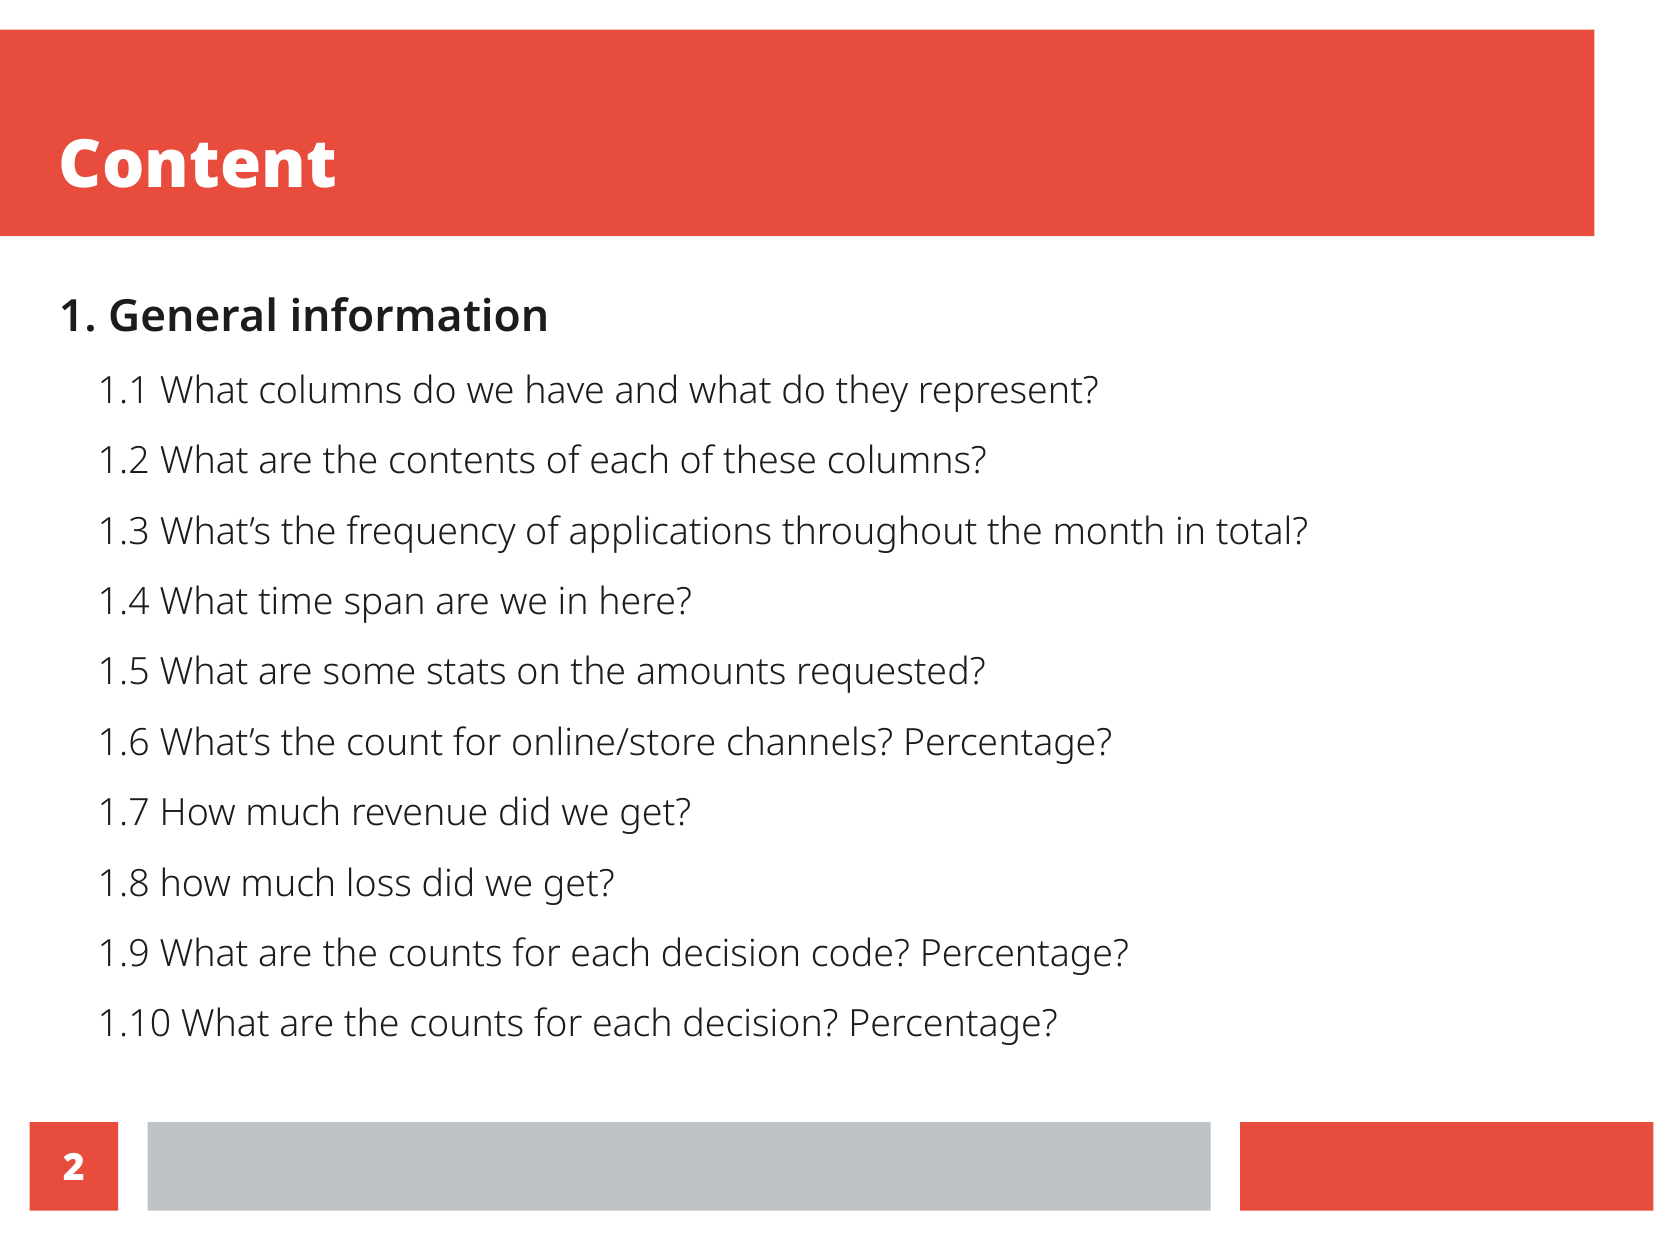

# Content
1. General information
1.1 What columns do we have and what do they represent?
1.2 What are the contents of each of these columns?
1.3 What’s the frequency of applications throughout the month in total?
1.4 What time span are we in here?
1.5 What are some stats on the amounts requested?
1.6 What’s the count for online/store channels? Percentage?
1.7 How much revenue did we get?
1.8 how much loss did we get?
1.9 What are the counts for each decision code? Percentage?
1.10 What are the counts for each decision? Percentage?
2